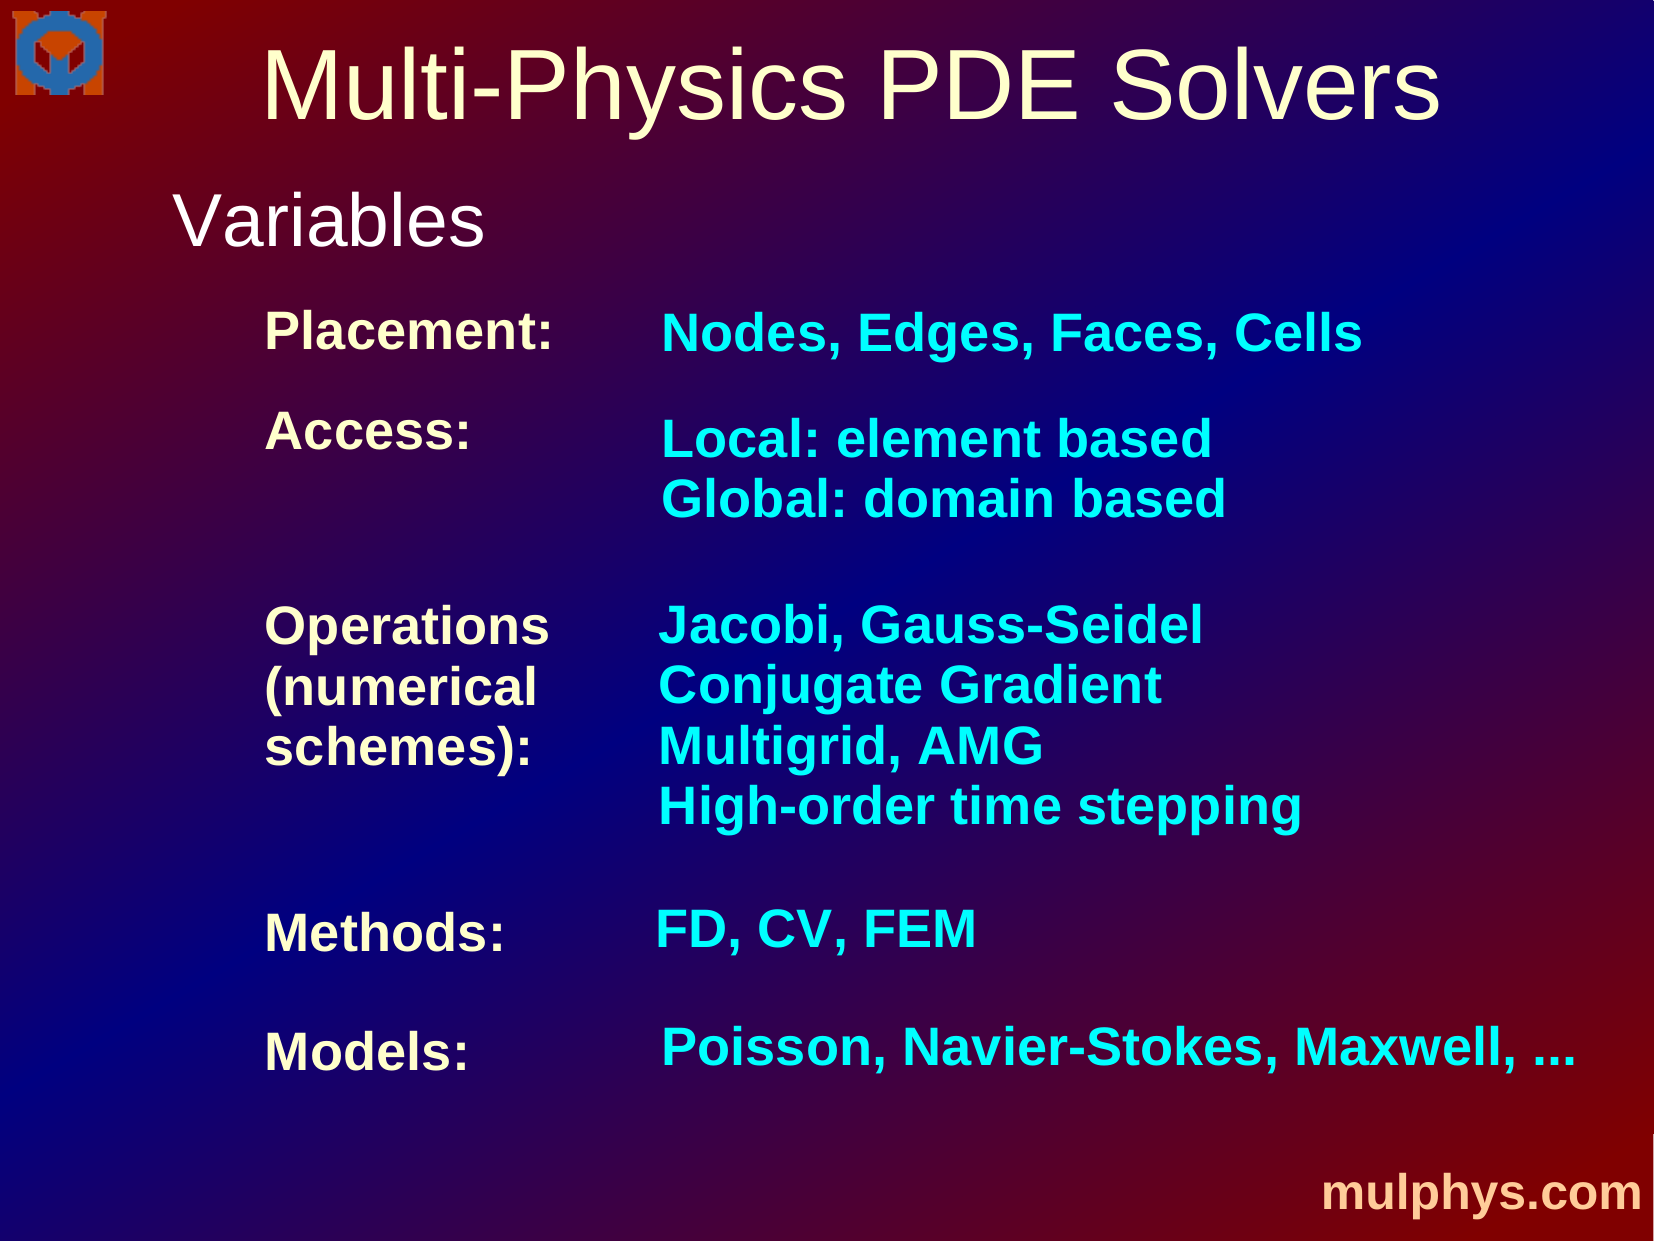

# Multi-Physics PDE Solvers
Variables
Placement:
Nodes, Edges, Faces, Cells
Access:
Local: element based
Global: domain based
Jacobi, Gauss-Seidel
Conjugate Gradient
Multigrid, AMG
High-order time stepping
Operations
(numerical
schemes):
FD, CV, FEM
Methods:
Poisson, Navier-Stokes, Maxwell, ...
Models:
mulphys.com